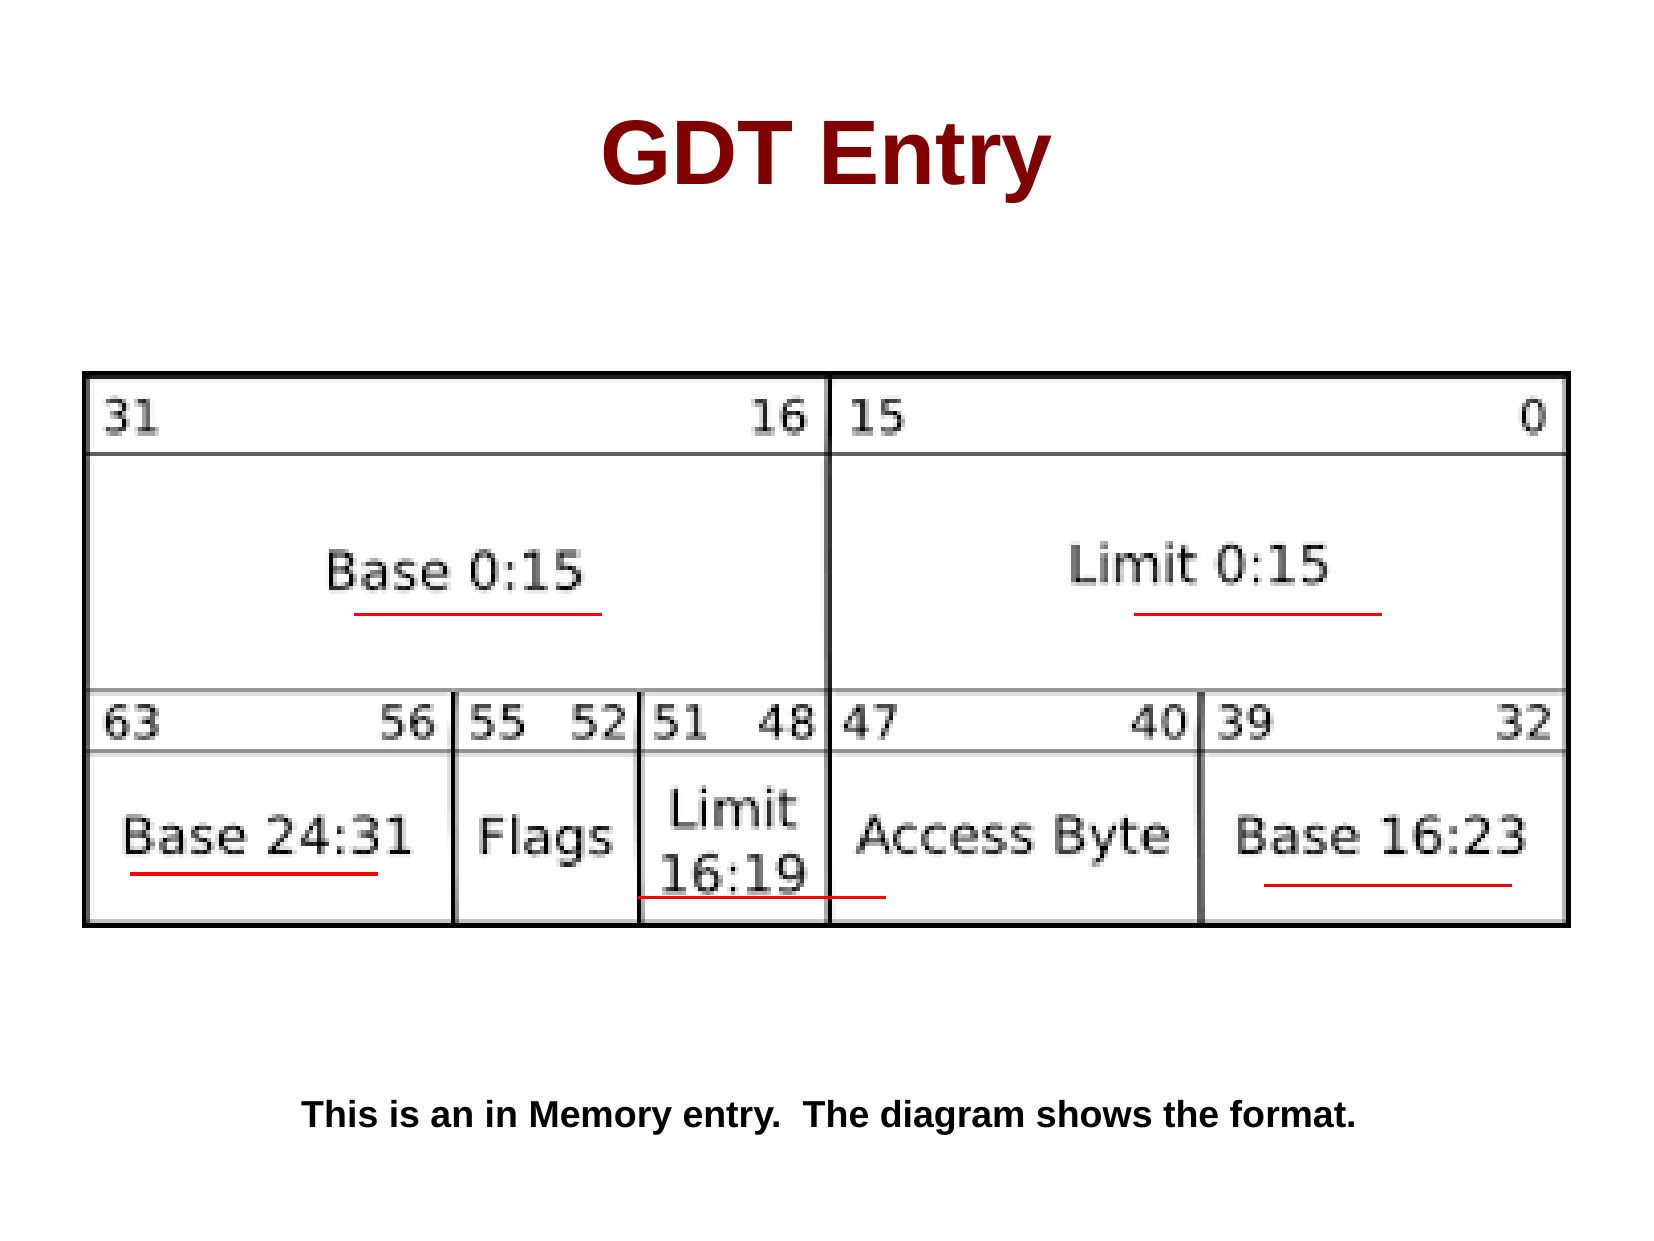

# GDT Entry
This is an in Memory entry. The diagram shows the format.